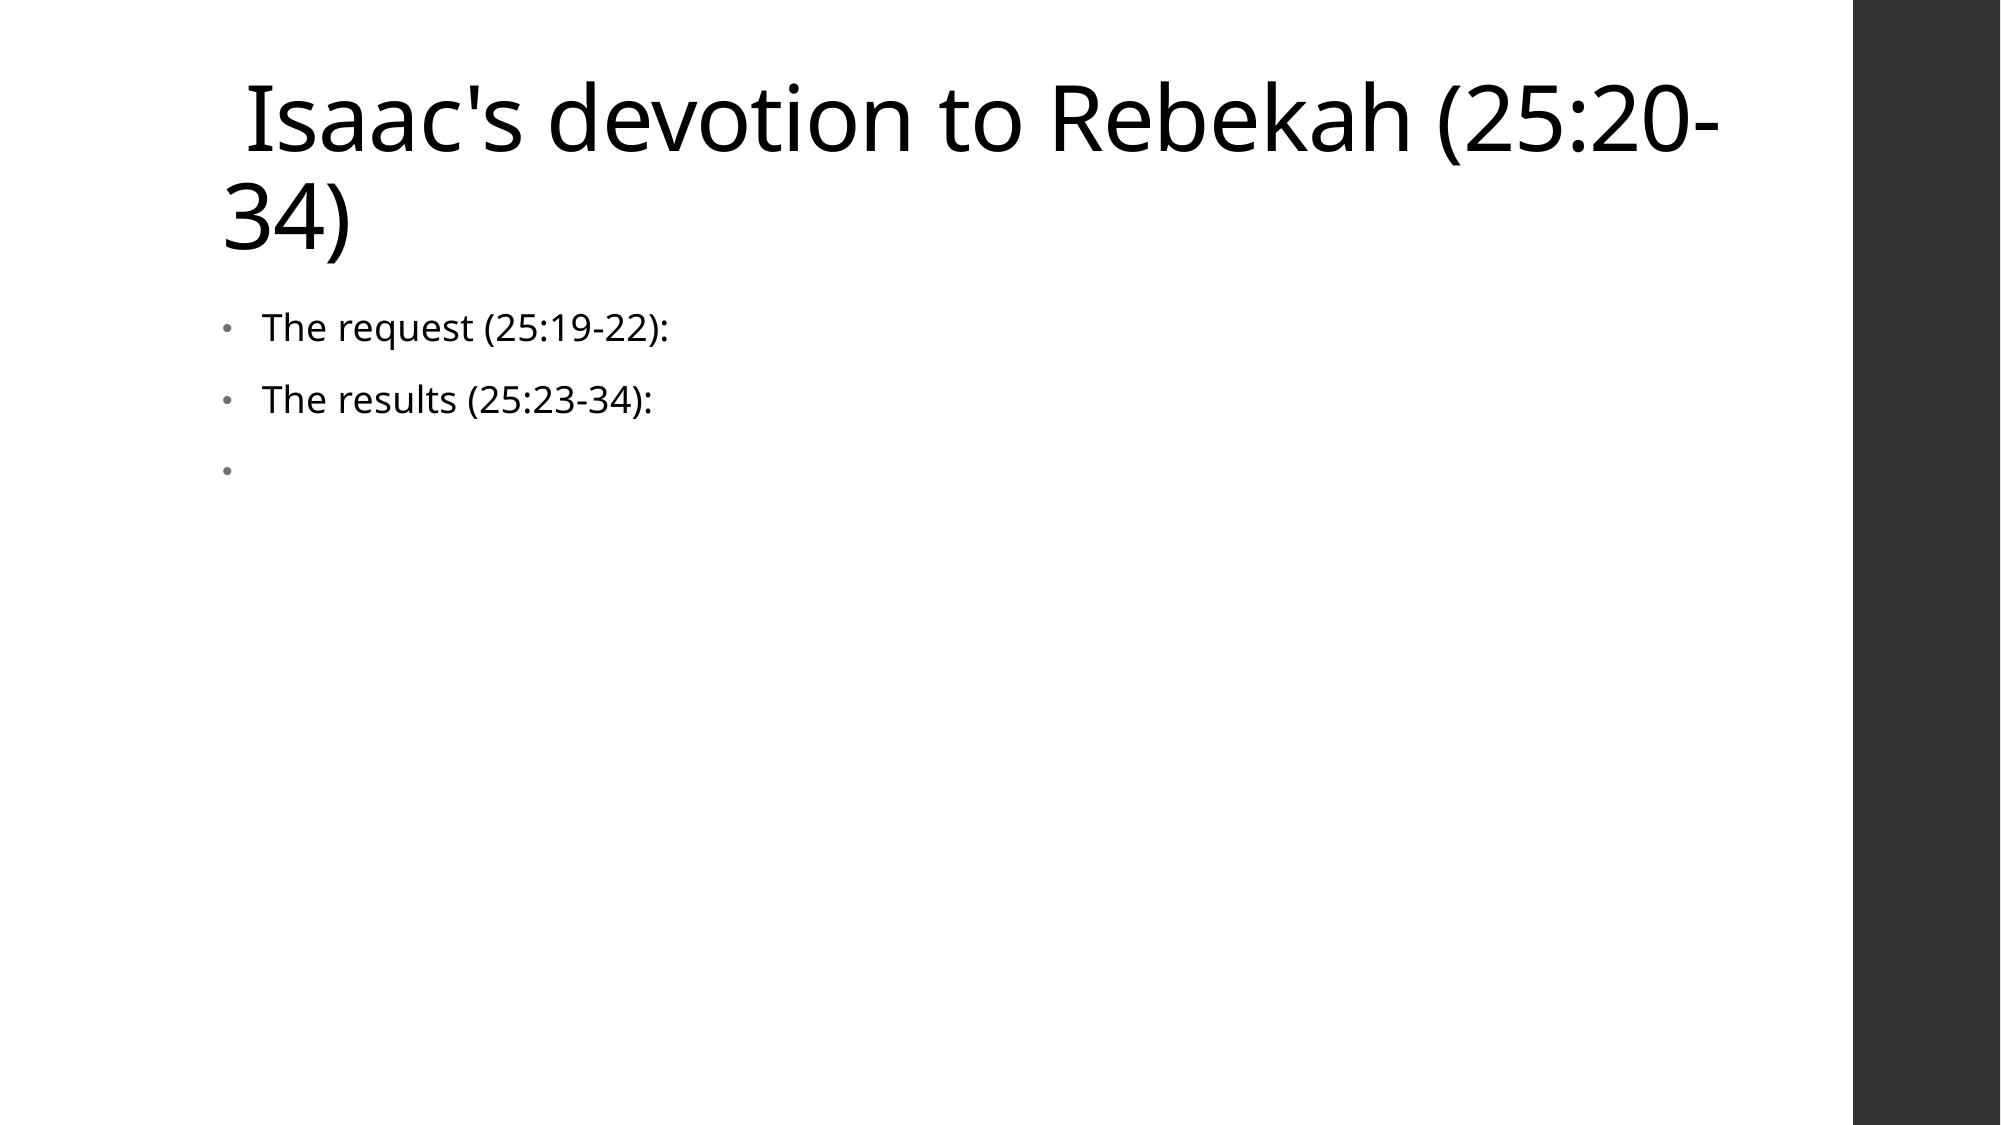

# Isaac's devotion to Rebekah (25:20-34)
 The request (25:19-22):
 The results (25:23-34):